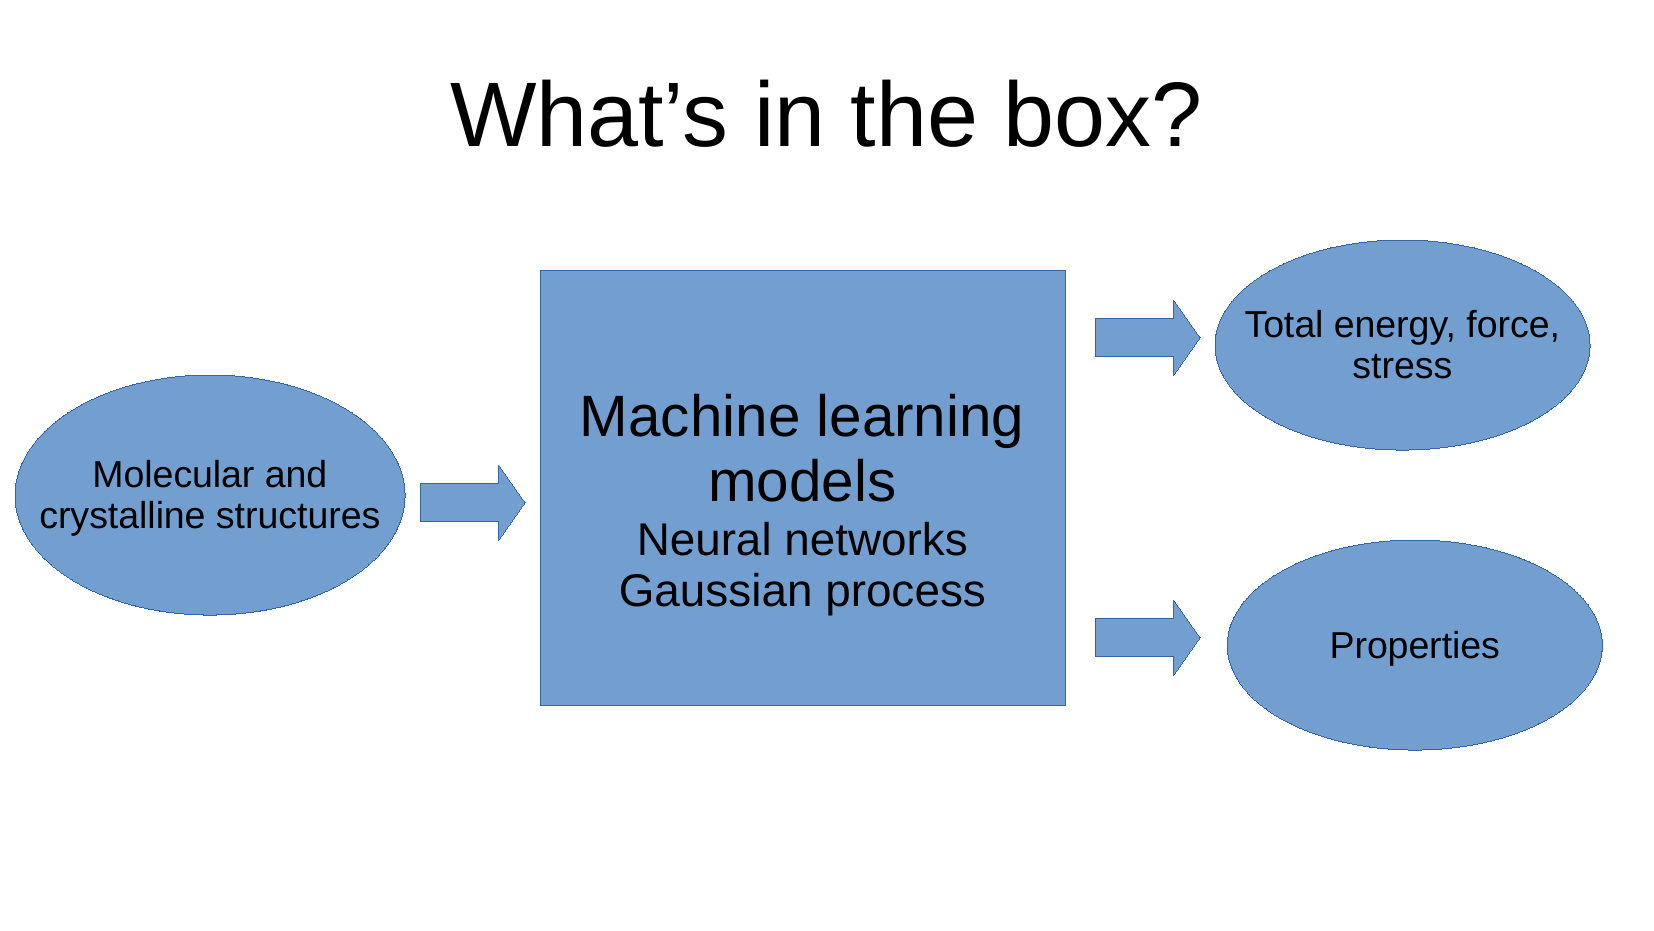

# What’s in the box?
Total energy, force,
stress
Machine learning
models
Neural networks
Gaussian process
Molecular and
crystalline structures
Properties